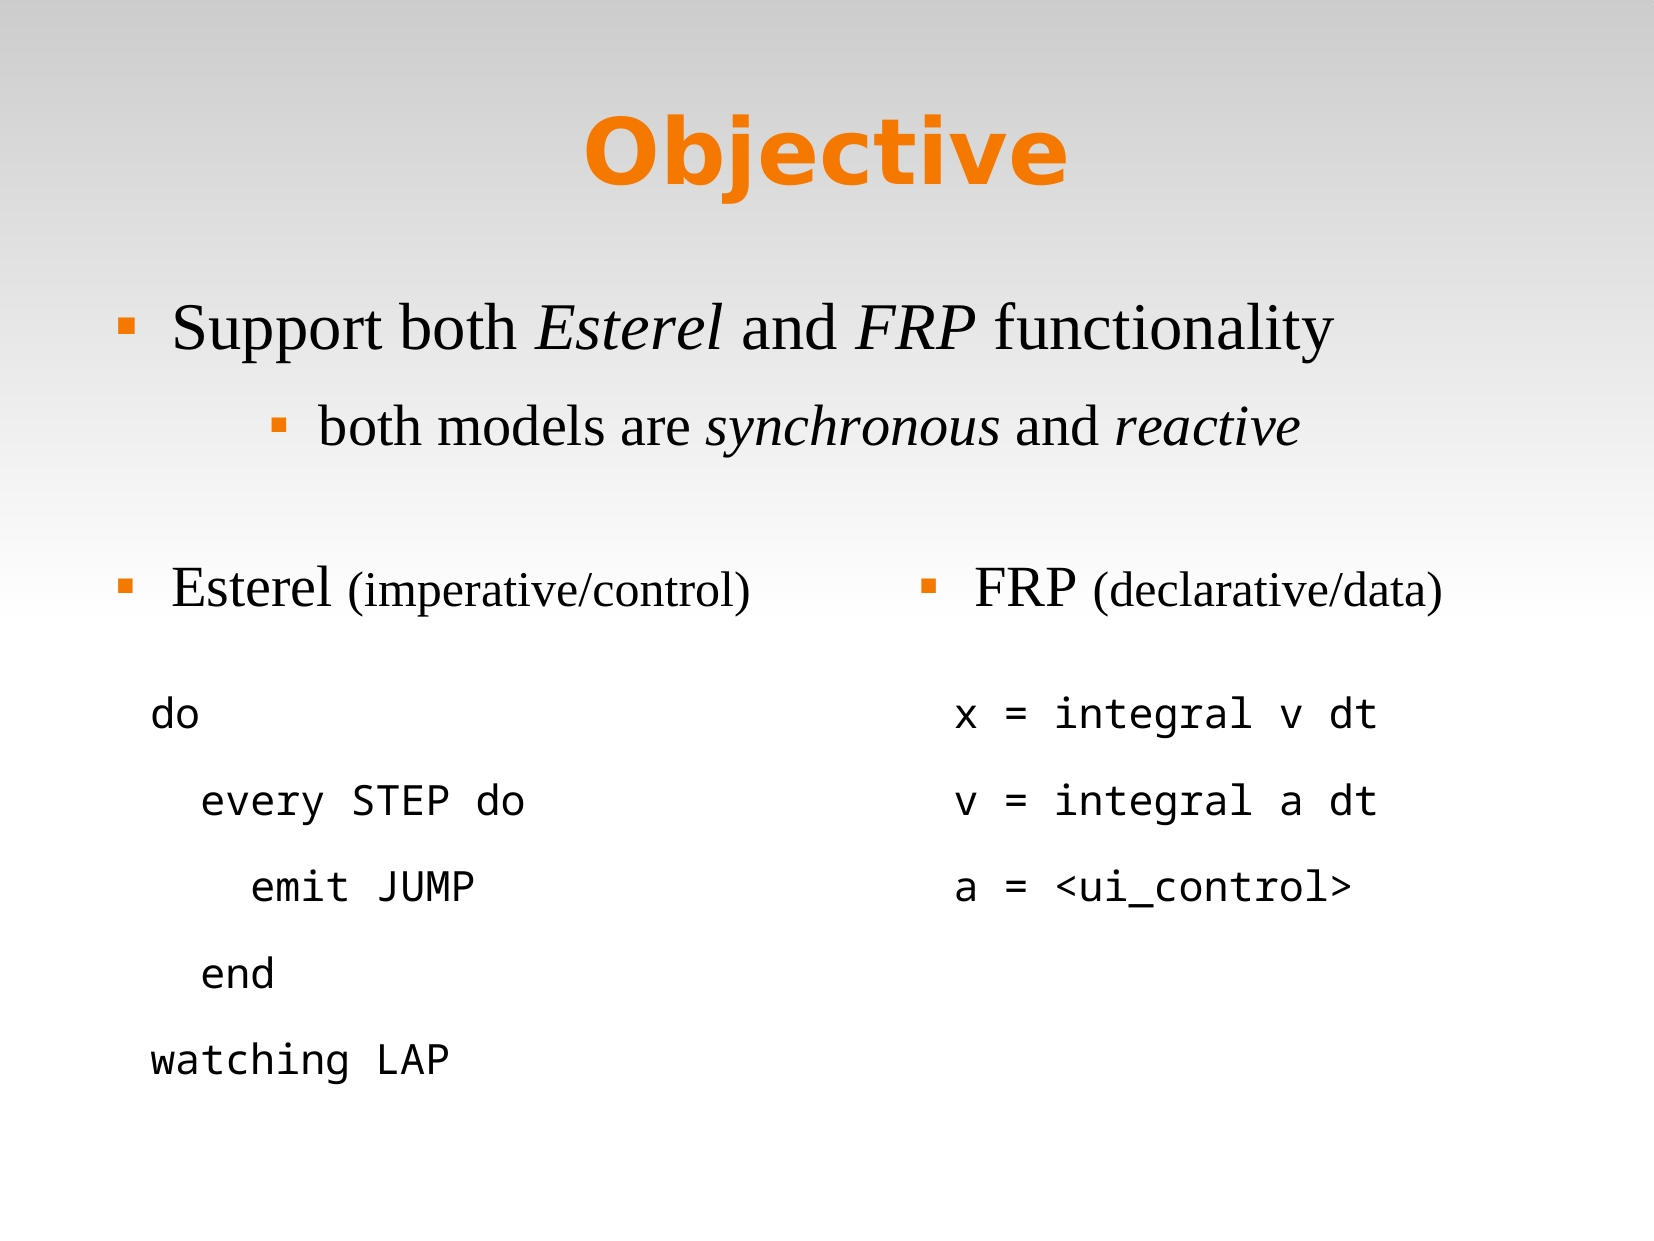

# Objective
Support both Esterel and FRP functionality
both models are synchronous and reactive
Esterel (imperative/control)
 do
 every STEP do
 emit JUMP
 end
 watching LAP
FRP (declarative/data)
 x = integral v dt
 v = integral a dt
 a = <ui_control>